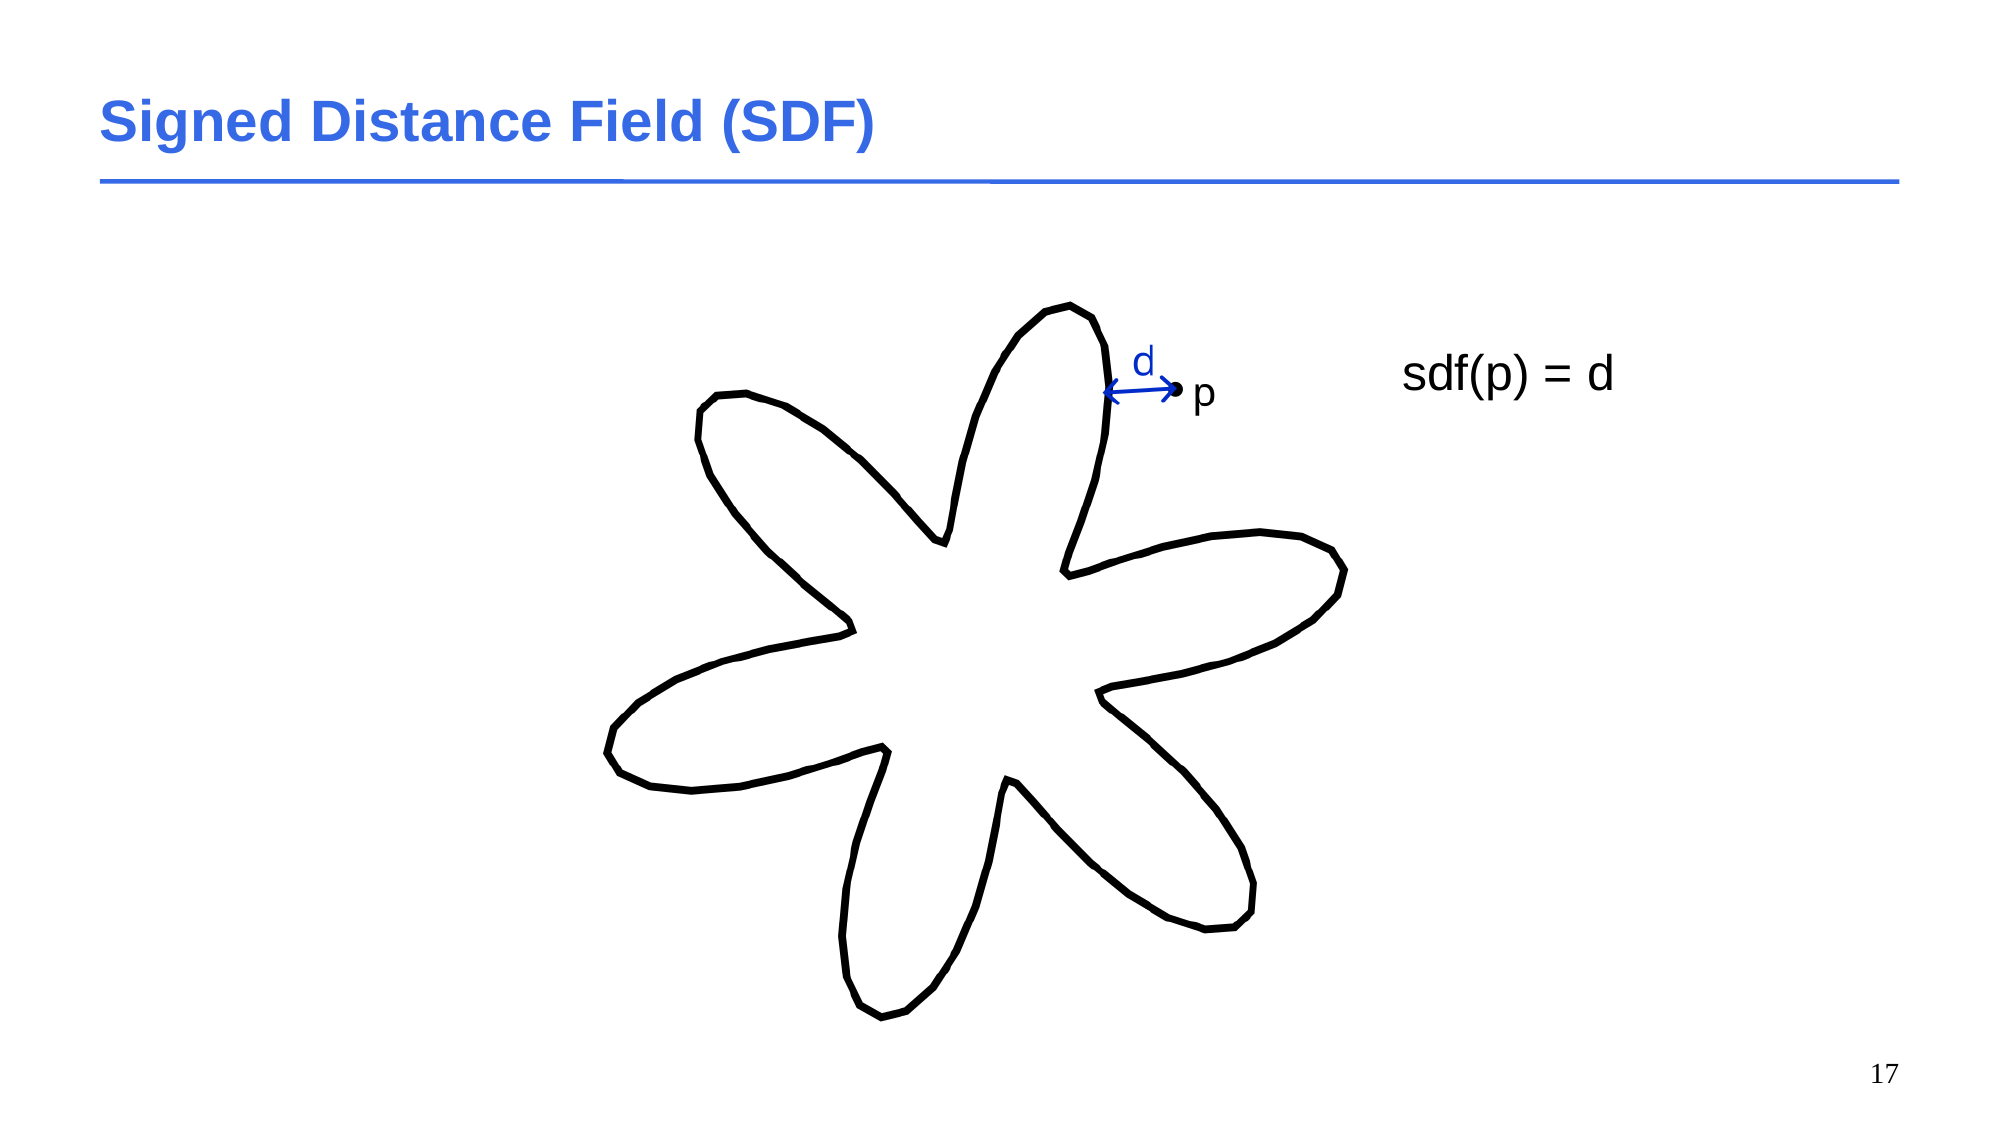

# Signed Distance Field (SDF)
sdf(p) = d
17